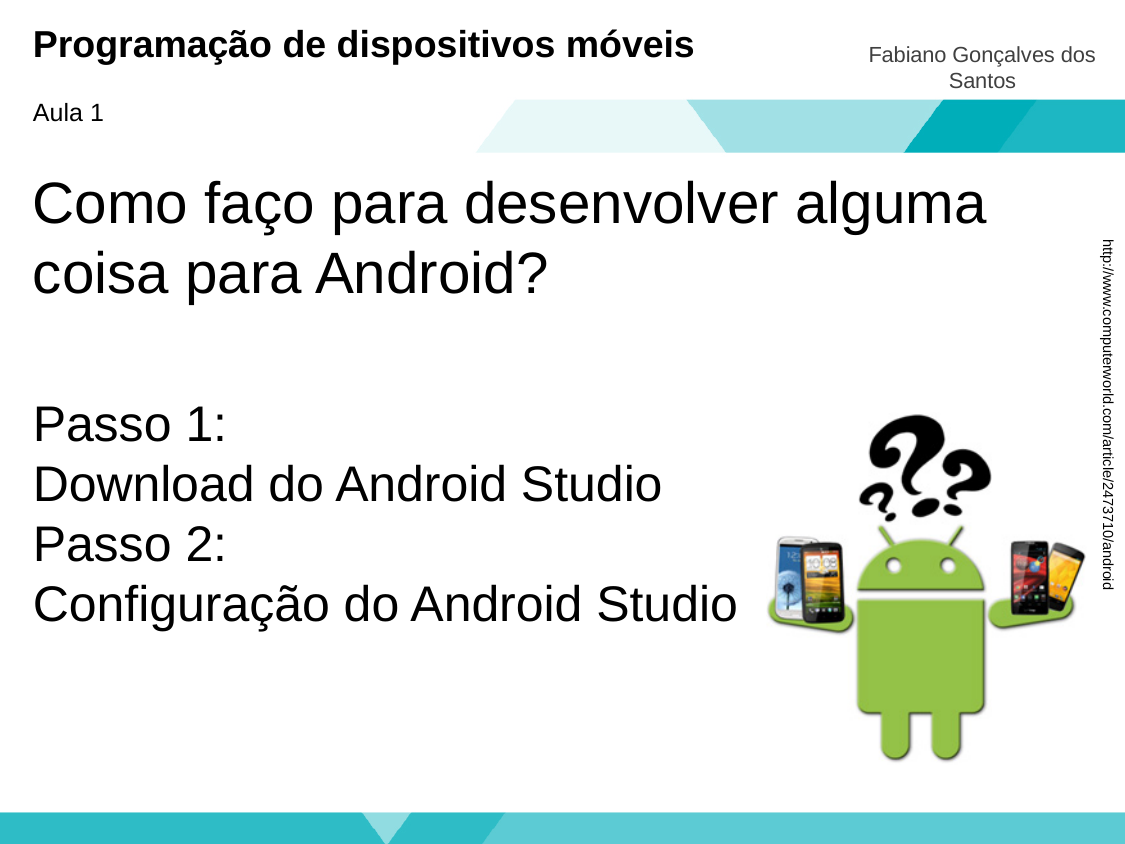

# Programação de dispositivos móveis
Fabiano Gonçalves dos Santos
Aula 1
Como faço para desenvolver alguma coisa para Android?
Passo 1:
Download do Android Studio
Passo 2:
Configuração do Android Studio
http://www.computerworld.com/article/2473710/android